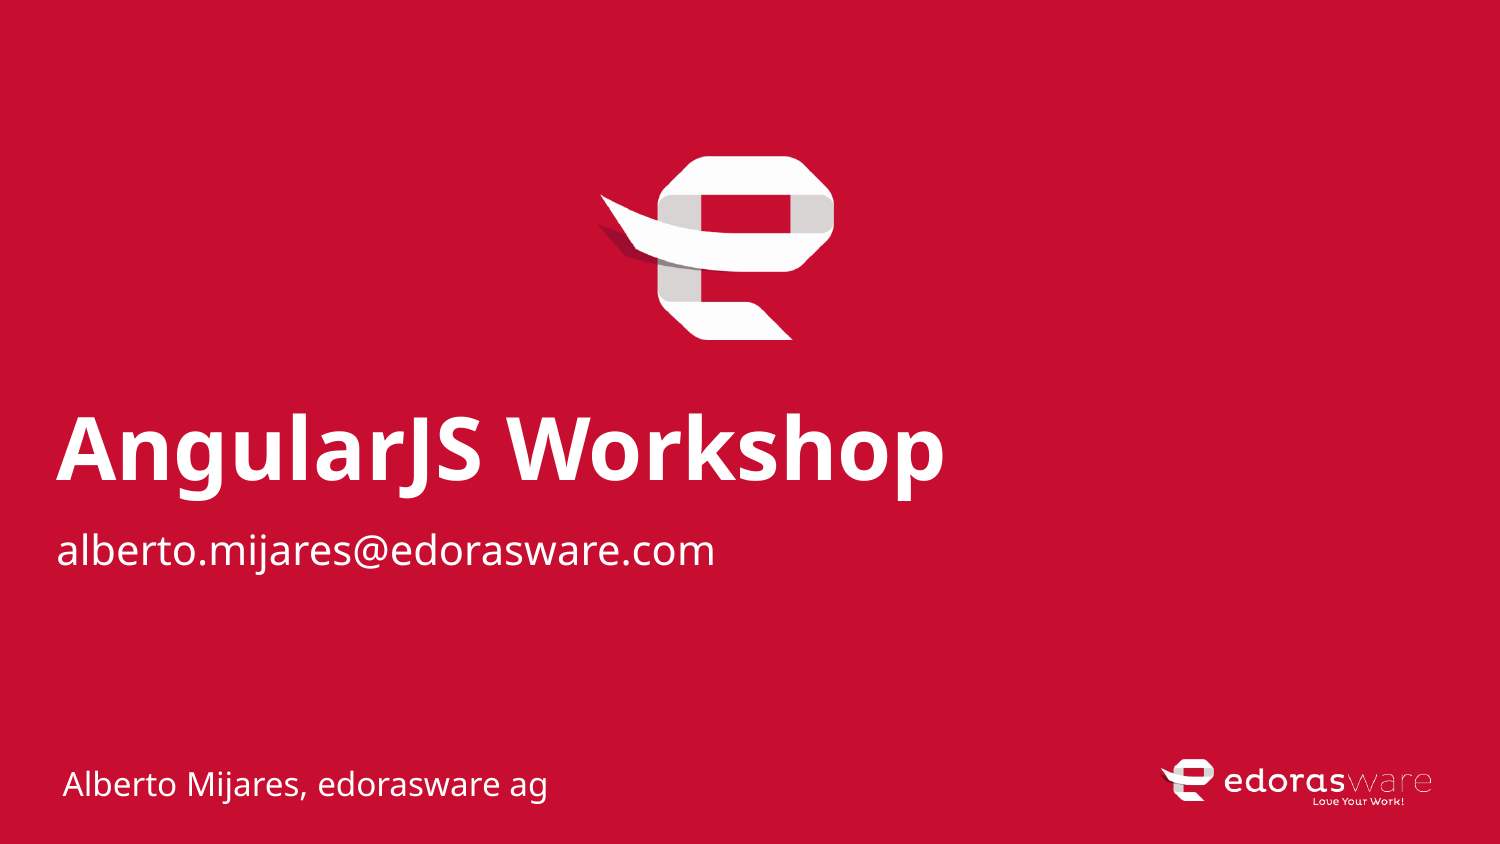

AngularJS Workshop
# alberto.mijares@edorasware.com
Alberto Mijares, edorasware ag